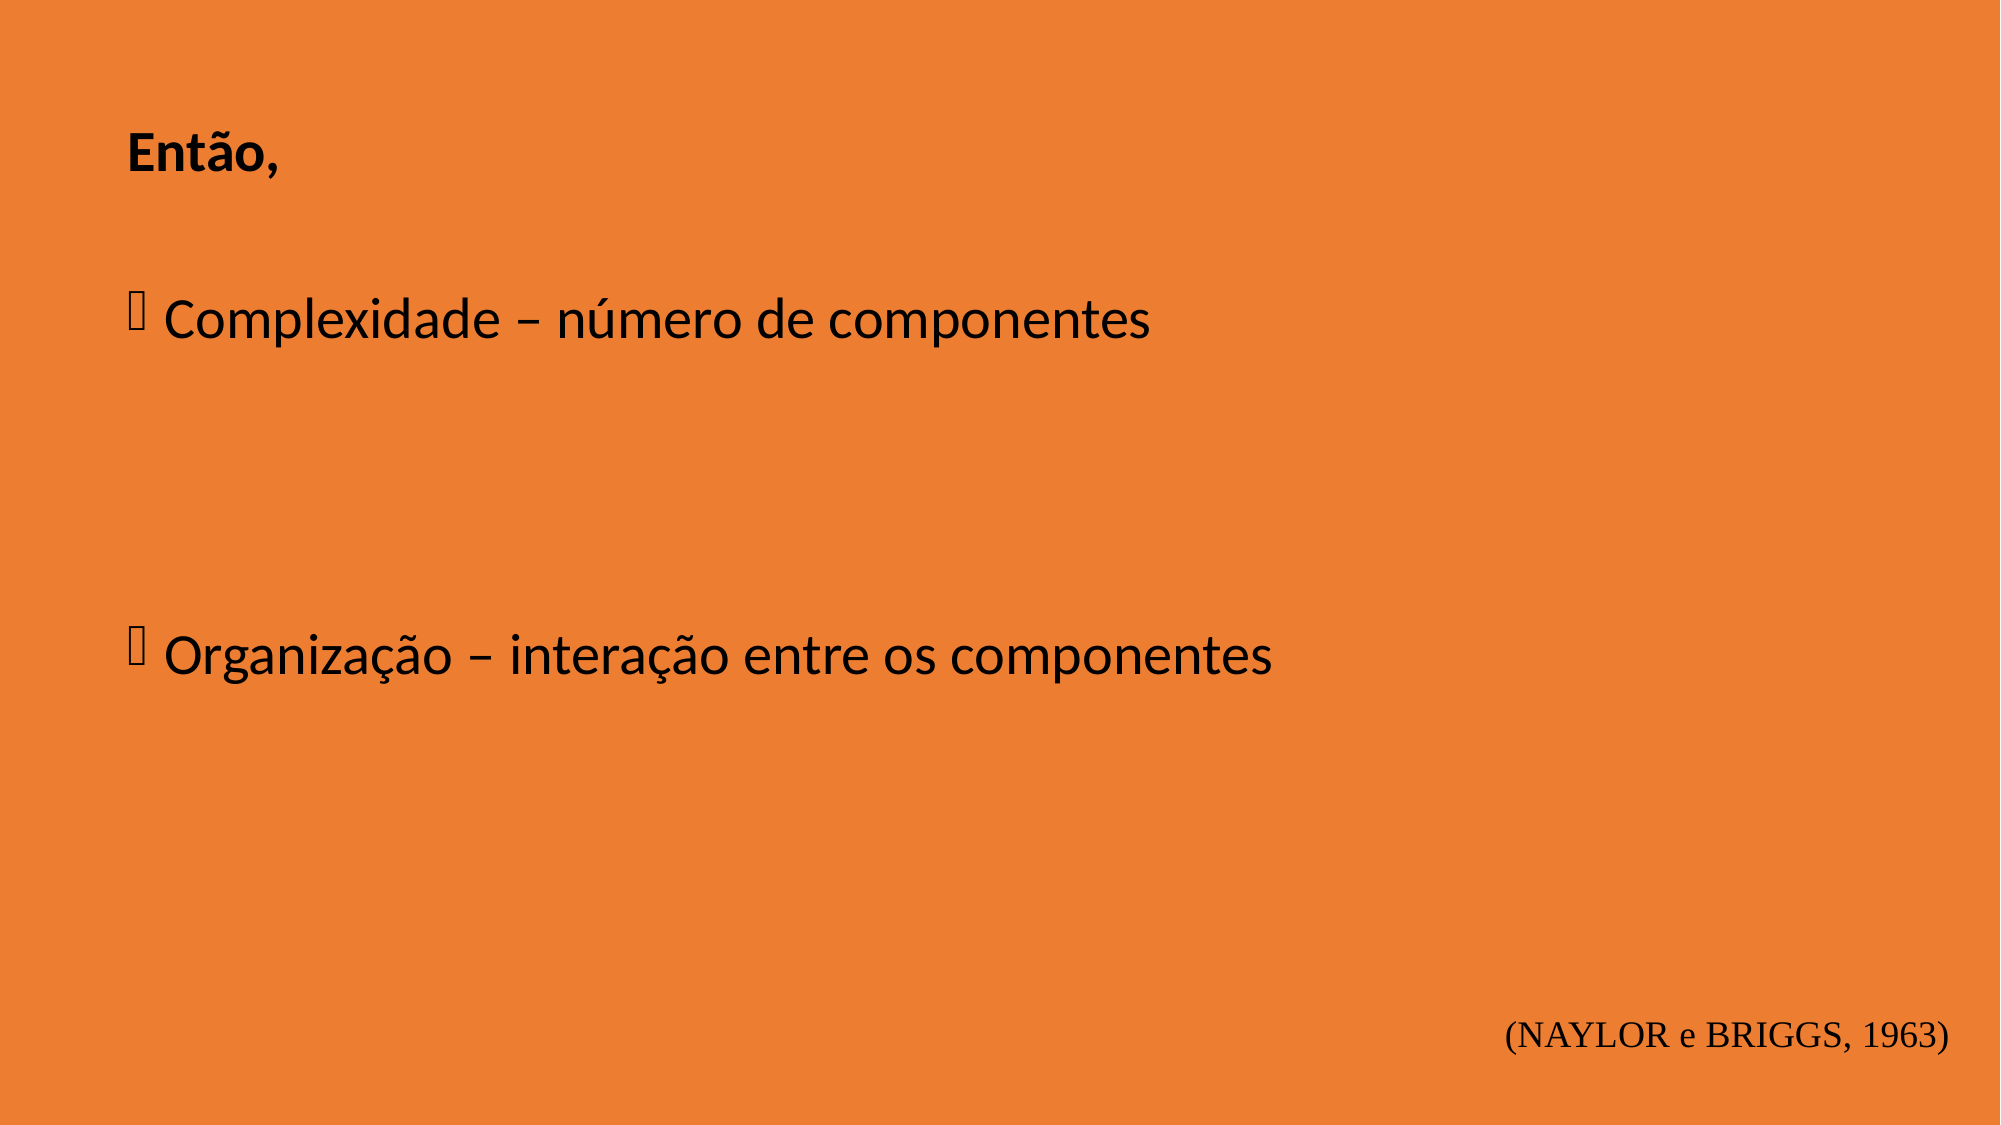

# Então,
Complexidade – número de componentes
Organização – interação entre os componentes
(NAYLOR e BRIGGS, 1963)